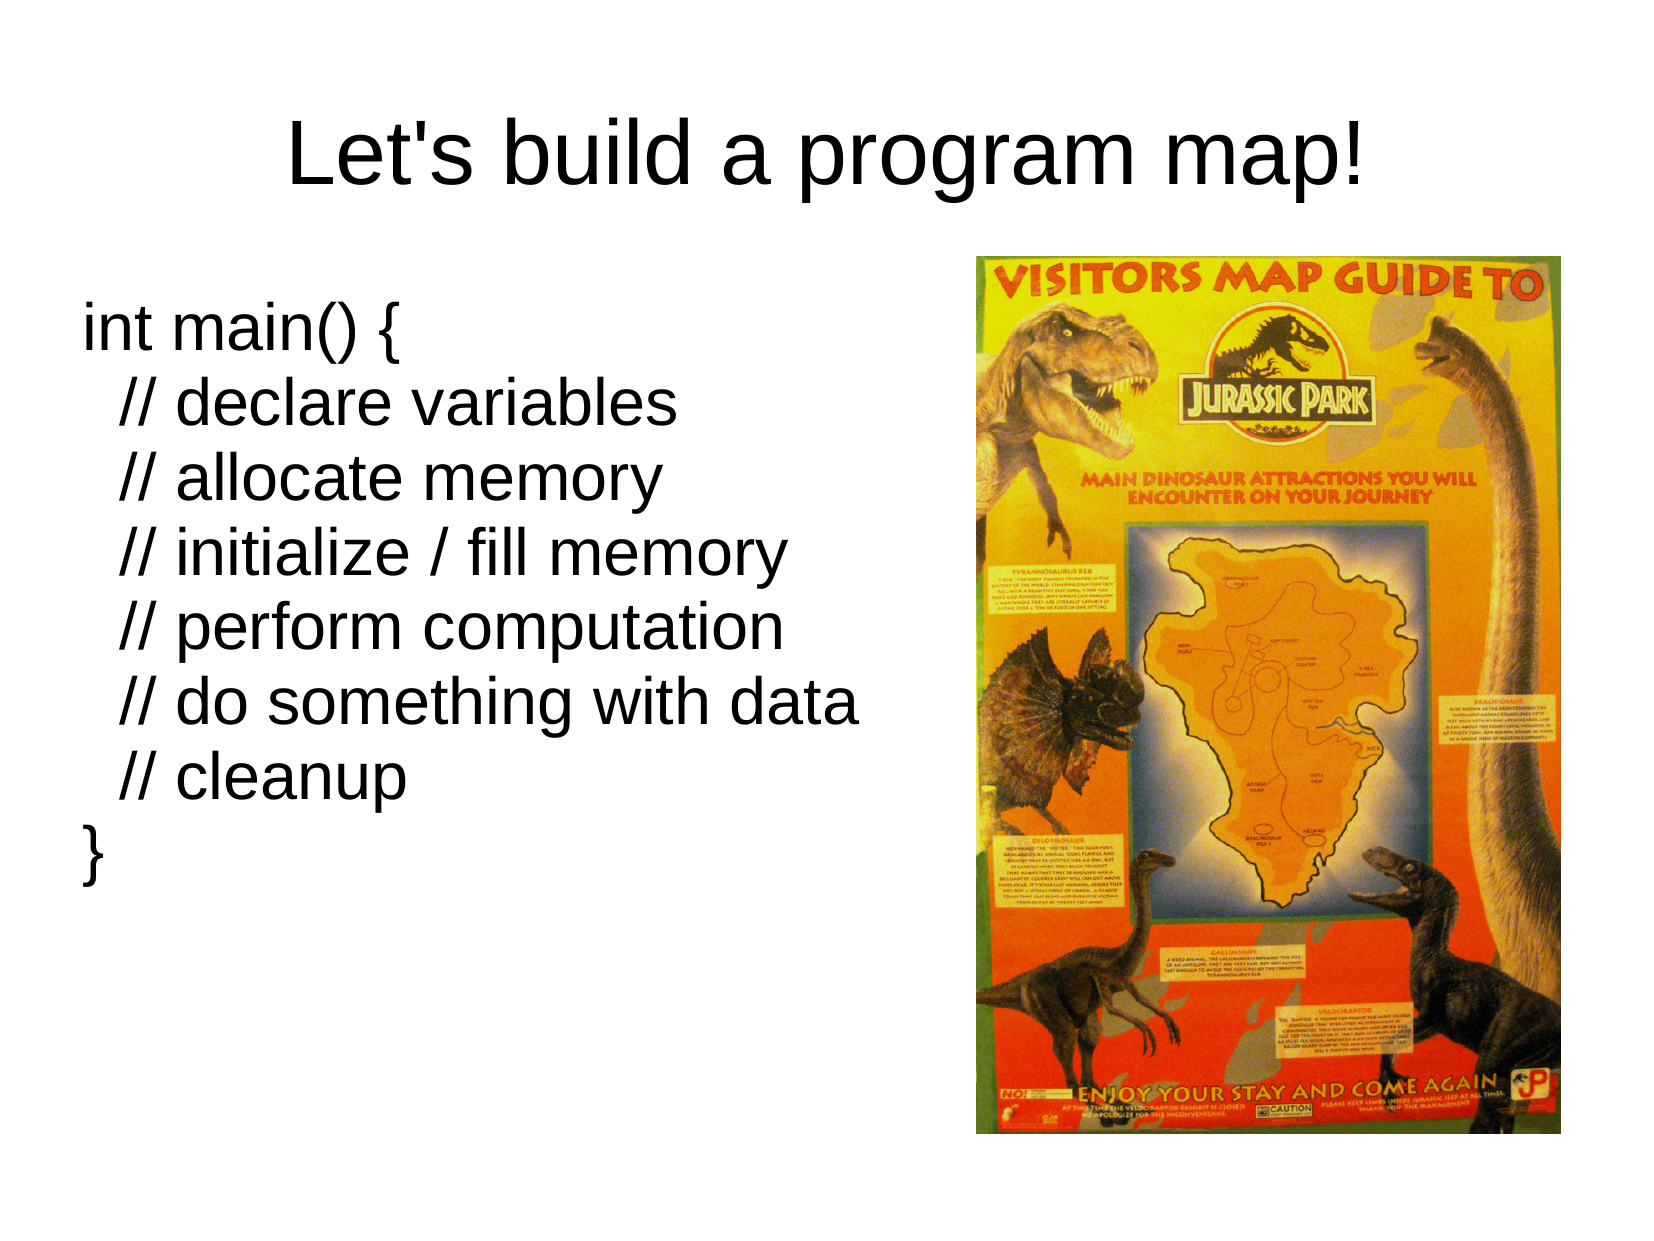

# Let's build a program map!
int main() {
 // declare variables
 // allocate memory
 // initialize / fill memory
 // perform computation
 // do something with data
 // cleanup
}